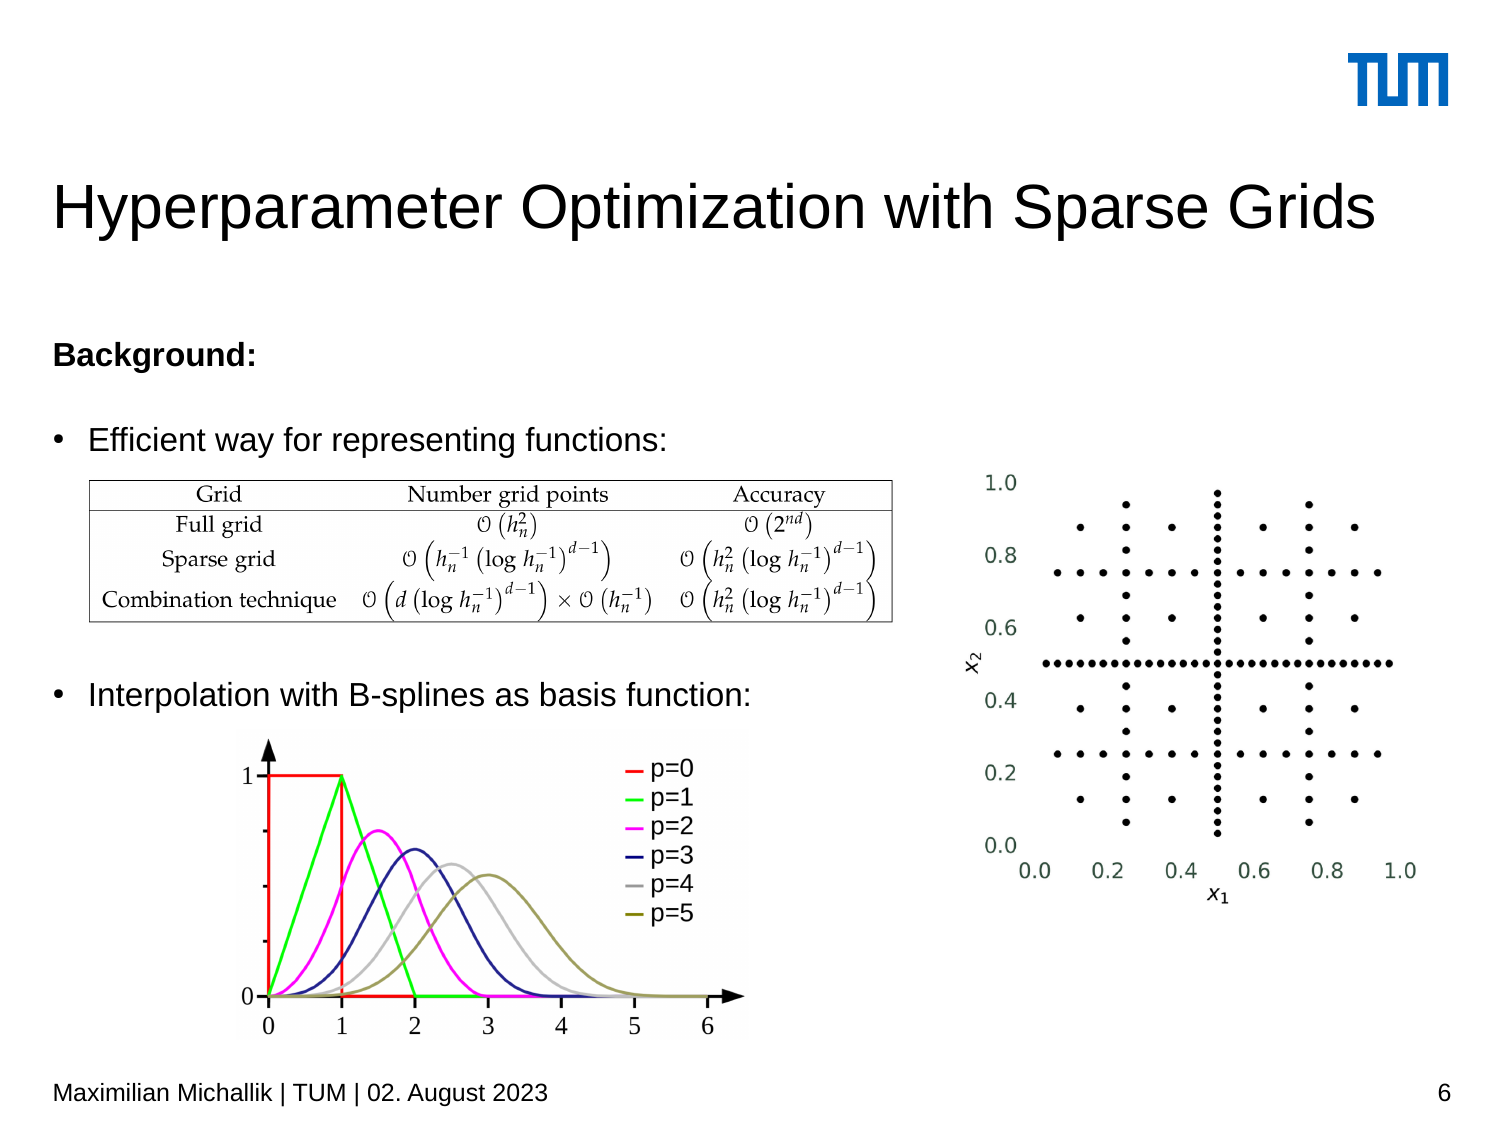

# Hyperparameter Optimization with Sparse Grids
Background:
Efficient way for representing functions:
Interpolation with B-splines as basis function:
Maximilian Michallik | TUM | 02. August 2023
6